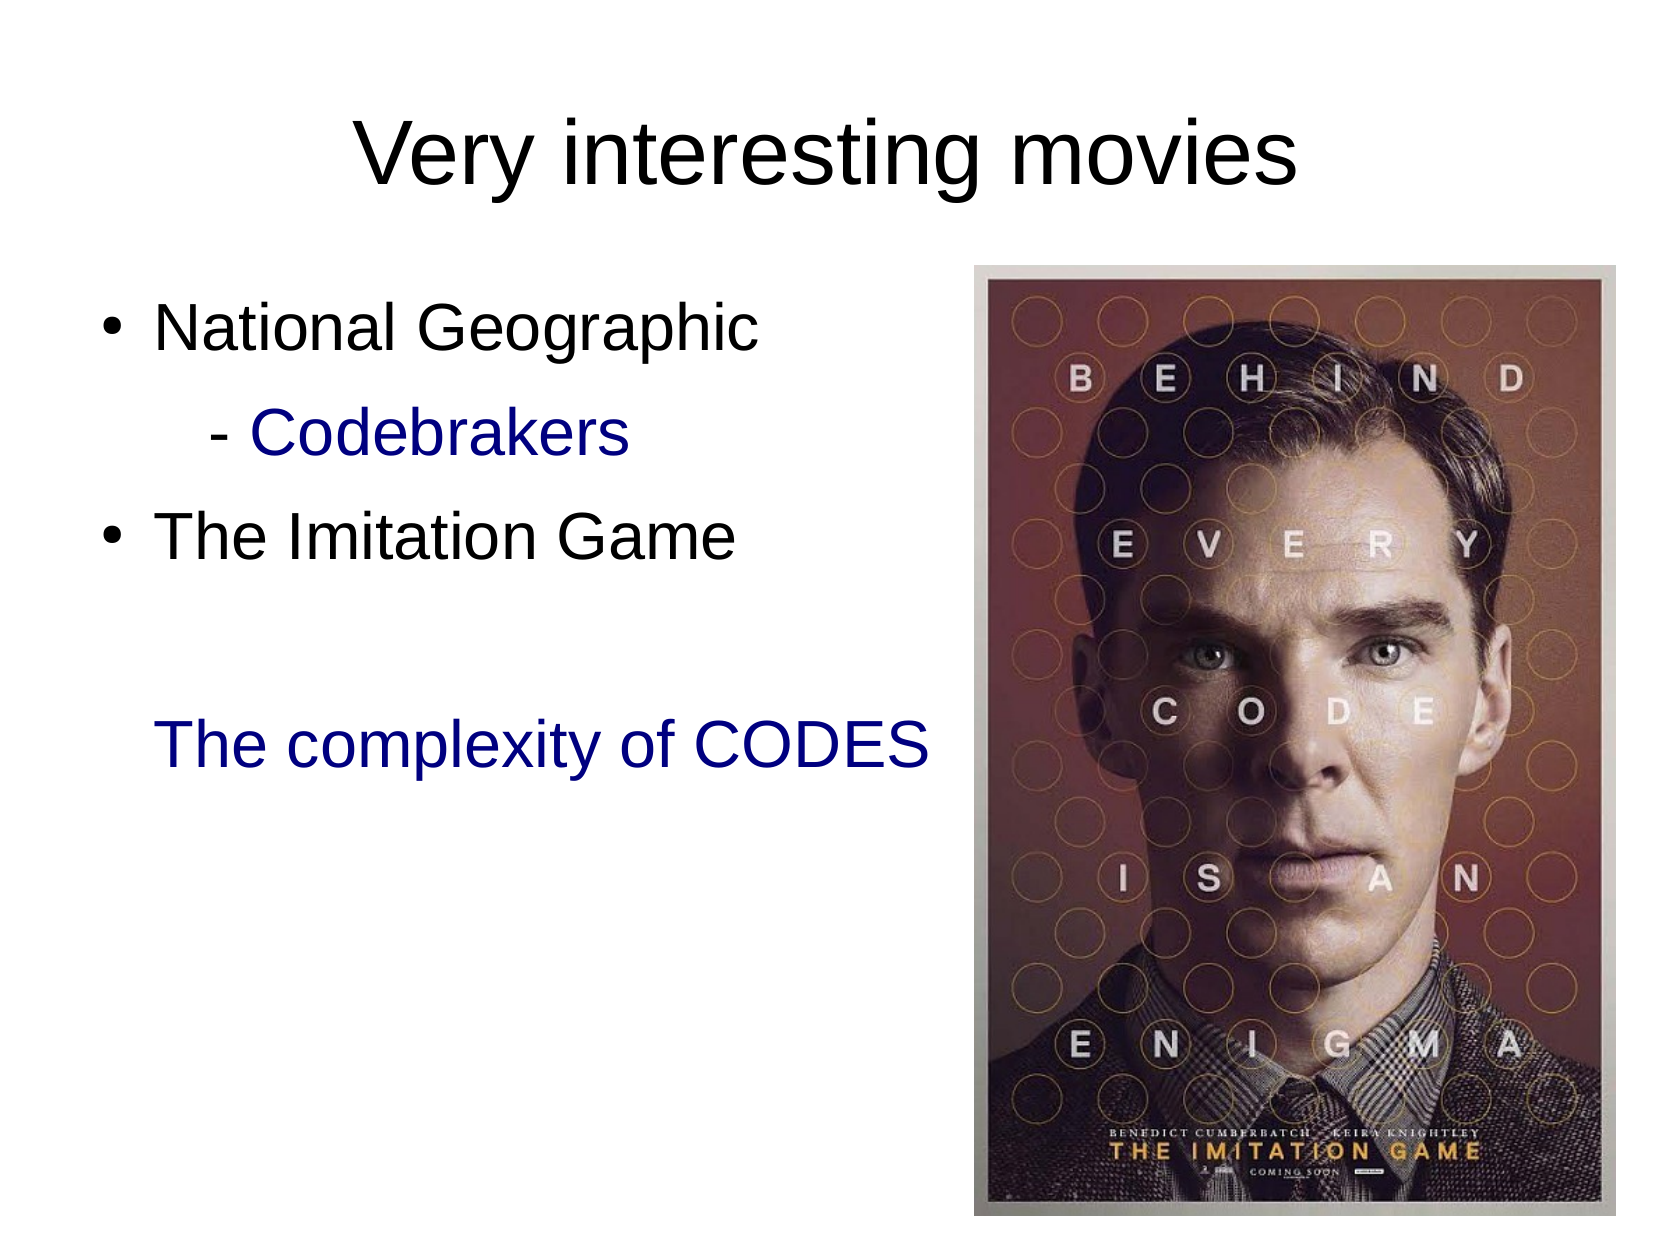

# Very interesting movies
National Geographic
 - Codebrakers
The Imitation Game
The complexity of CODES